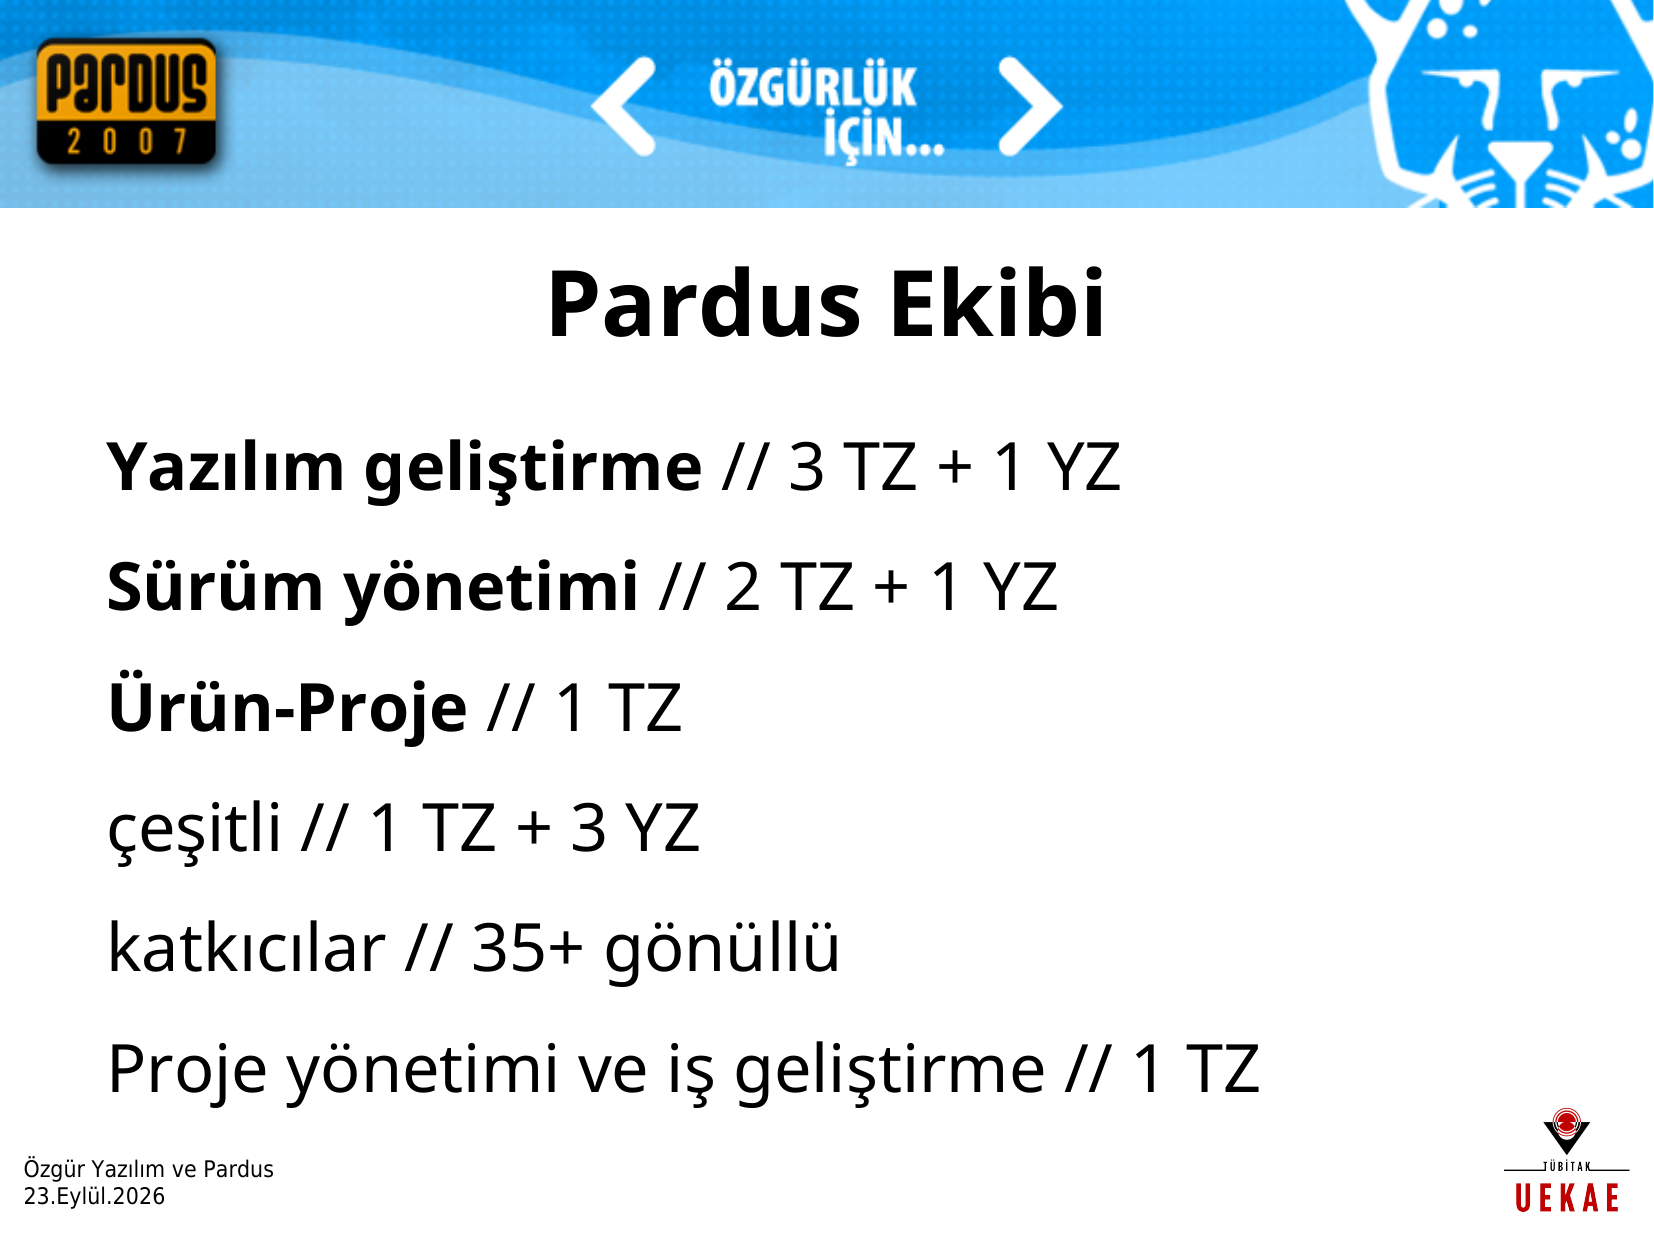

# Pardus Ekibi
Yazılım geliştirme // 3 TZ + 1 YZ
Sürüm yönetimi // 2 TZ + 1 YZ
Ürün-Proje // 1 TZ
çeşitli // 1 TZ + 3 YZ
katkıcılar // 35+ gönüllü
Proje yönetimi ve iş geliştirme // 1 TZ